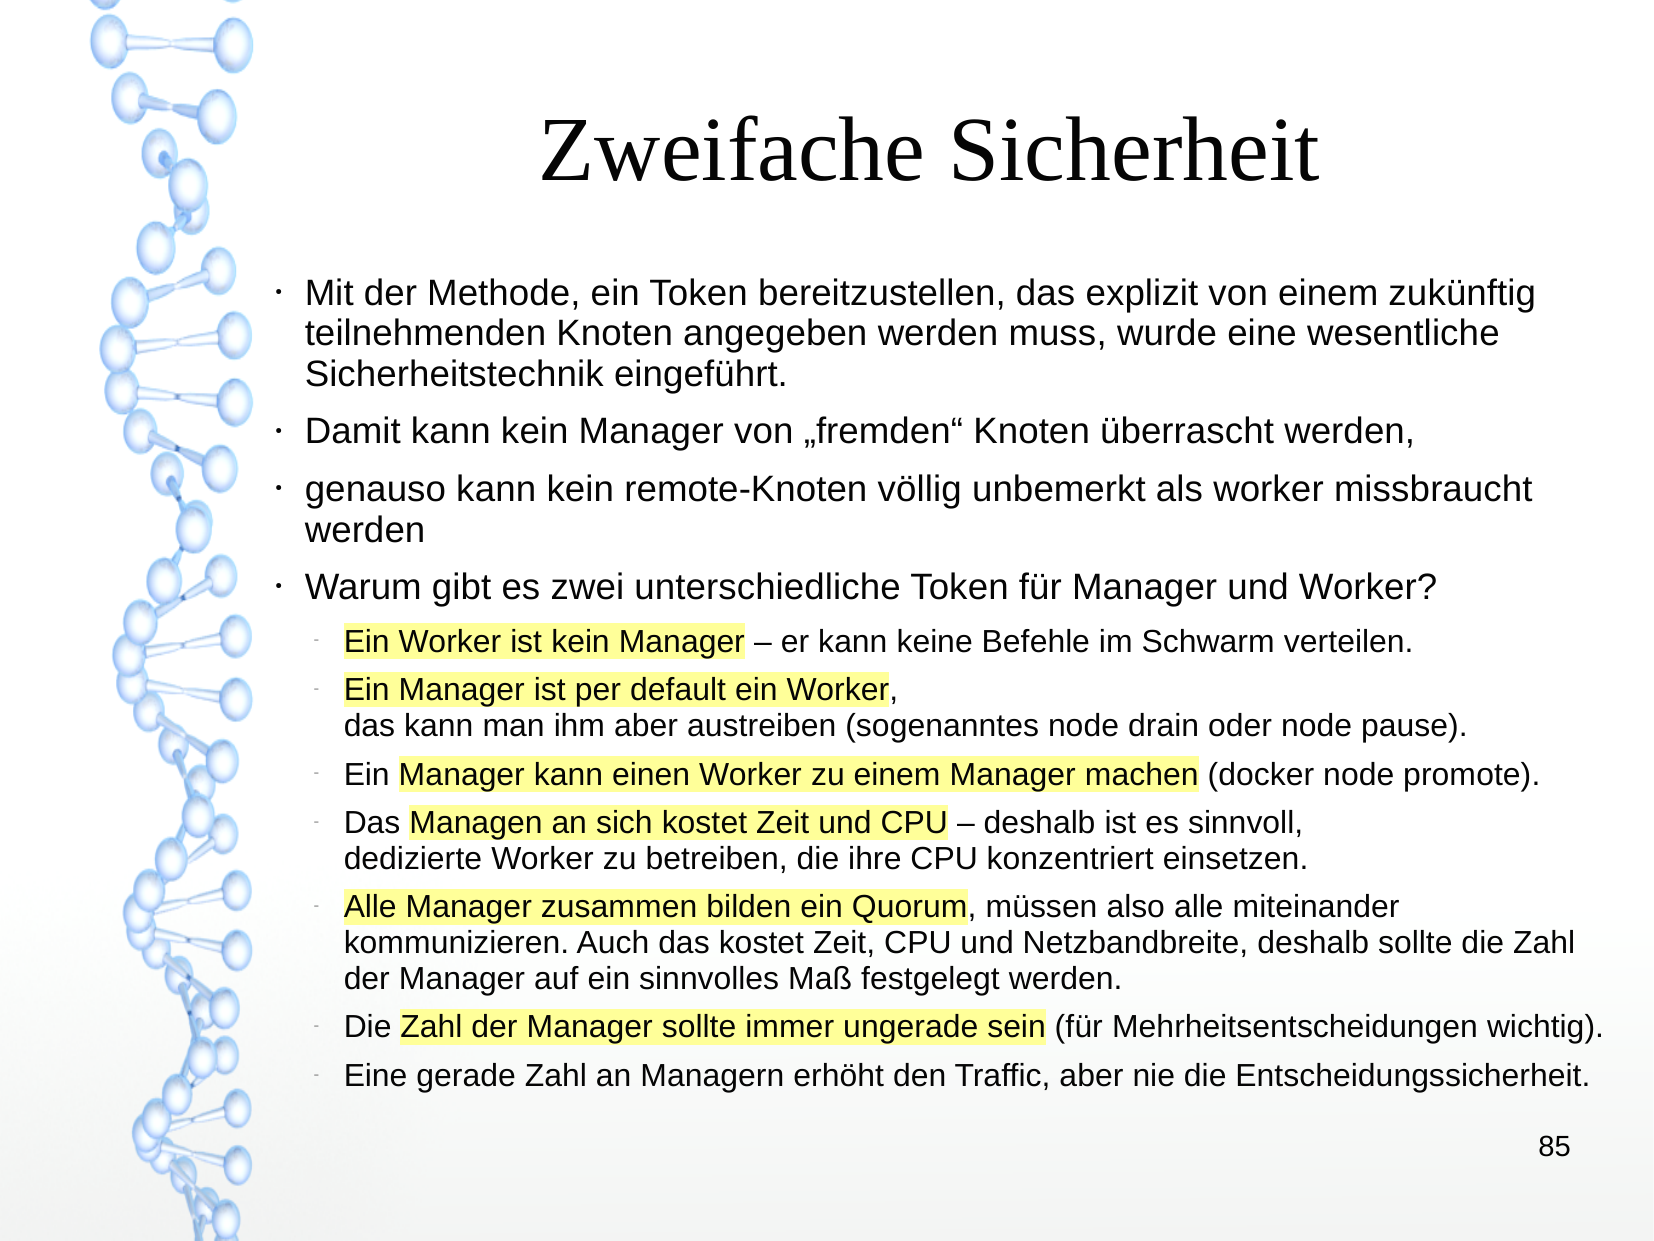

# Zweifache Sicherheit
Mit der Methode, ein Token bereitzustellen, das explizit von einem zukünftig teilnehmenden Knoten angegeben werden muss, wurde eine wesentliche Sicherheitstechnik eingeführt.
Damit kann kein Manager von „fremden“ Knoten überrascht werden,
genauso kann kein remote-Knoten völlig unbemerkt als worker missbraucht werden
Warum gibt es zwei unterschiedliche Token für Manager und Worker?
Ein Worker ist kein Manager – er kann keine Befehle im Schwarm verteilen.
Ein Manager ist per default ein Worker,
das kann man ihm aber austreiben (sogenanntes node drain oder node pause).
Ein Manager kann einen Worker zu einem Manager machen (docker node promote).
Das Managen an sich kostet Zeit und CPU – deshalb ist es sinnvoll,
dedizierte Worker zu betreiben, die ihre CPU konzentriert einsetzen.
Alle Manager zusammen bilden ein Quorum, müssen also alle miteinander kommunizieren. Auch das kostet Zeit, CPU und Netzbandbreite, deshalb sollte die Zahl der Manager auf ein sinnvolles Maß festgelegt werden.
Die Zahl der Manager sollte immer ungerade sein (für Mehrheitsentscheidungen wichtig).
Eine gerade Zahl an Managern erhöht den Traffic, aber nie die Entscheidungssicherheit.
85